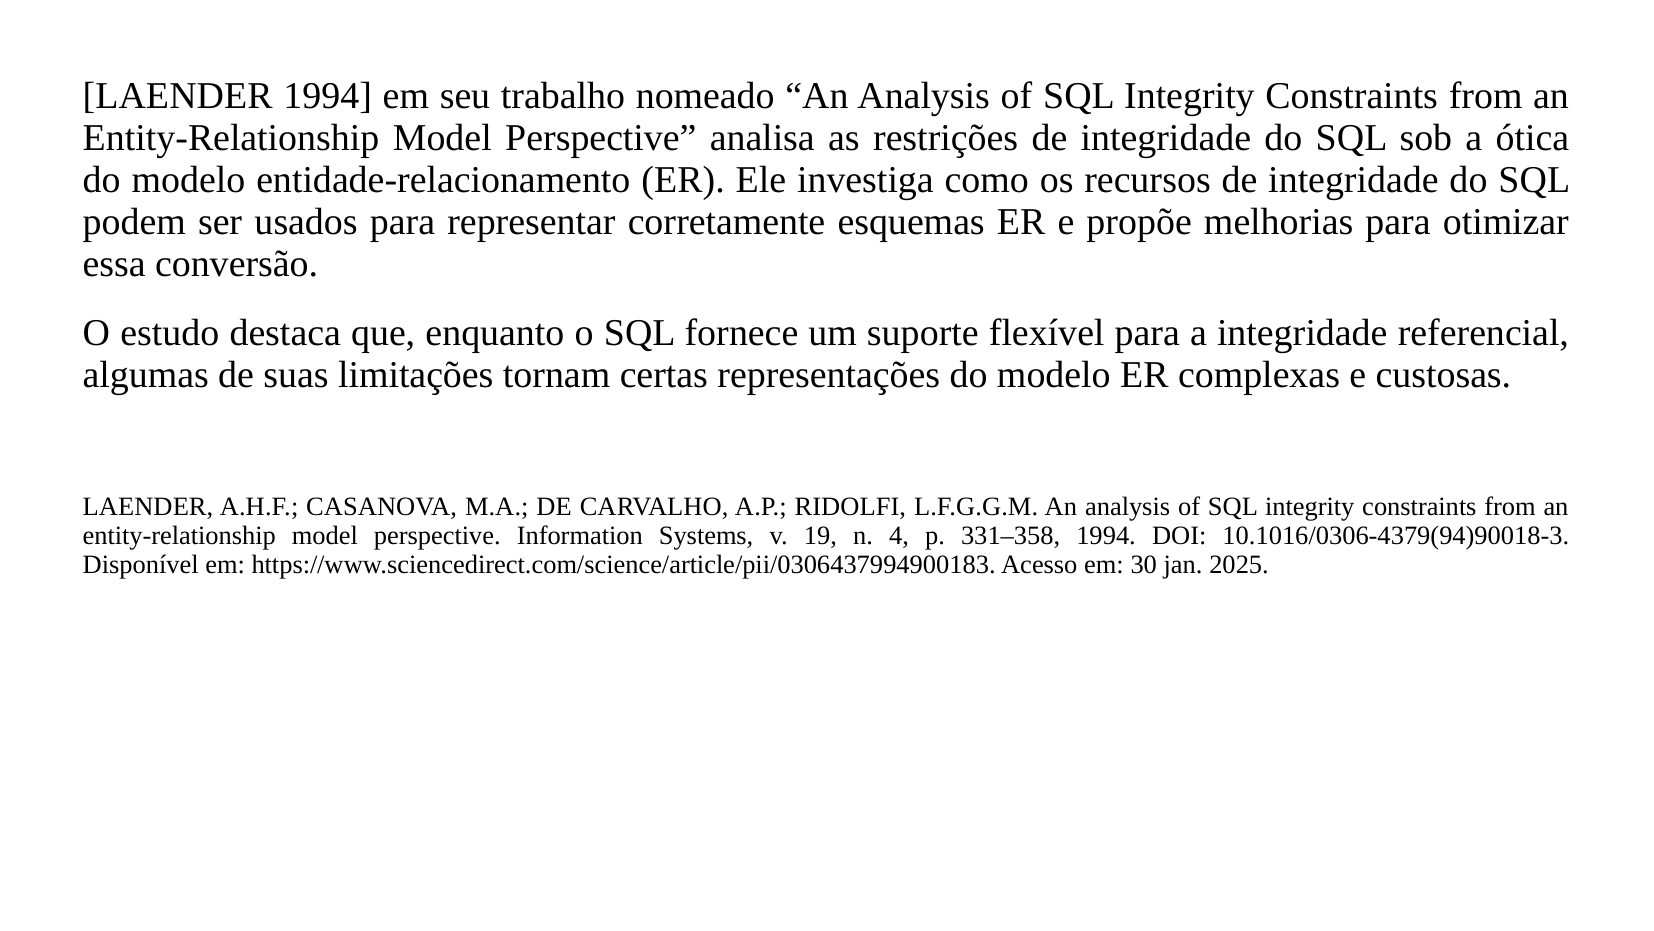

# [LAENDER 1994] em seu trabalho nomeado “An Analysis of SQL Integrity Constraints from an Entity-Relationship Model Perspective” analisa as restrições de integridade do SQL sob a ótica do modelo entidade-relacionamento (ER). Ele investiga como os recursos de integridade do SQL podem ser usados para representar corretamente esquemas ER e propõe melhorias para otimizar essa conversão.
O estudo destaca que, enquanto o SQL fornece um suporte flexível para a integridade referencial, algumas de suas limitações tornam certas representações do modelo ER complexas e custosas.
LAENDER, A.H.F.; CASANOVA, M.A.; DE CARVALHO, A.P.; RIDOLFI, L.F.G.G.M. An analysis of SQL integrity constraints from an entity-relationship model perspective. Information Systems, v. 19, n. 4, p. 331–358, 1994. DOI: 10.1016/0306-4379(94)90018-3. Disponível em: https://www.sciencedirect.com/science/article/pii/0306437994900183. Acesso em: 30 jan. 2025.